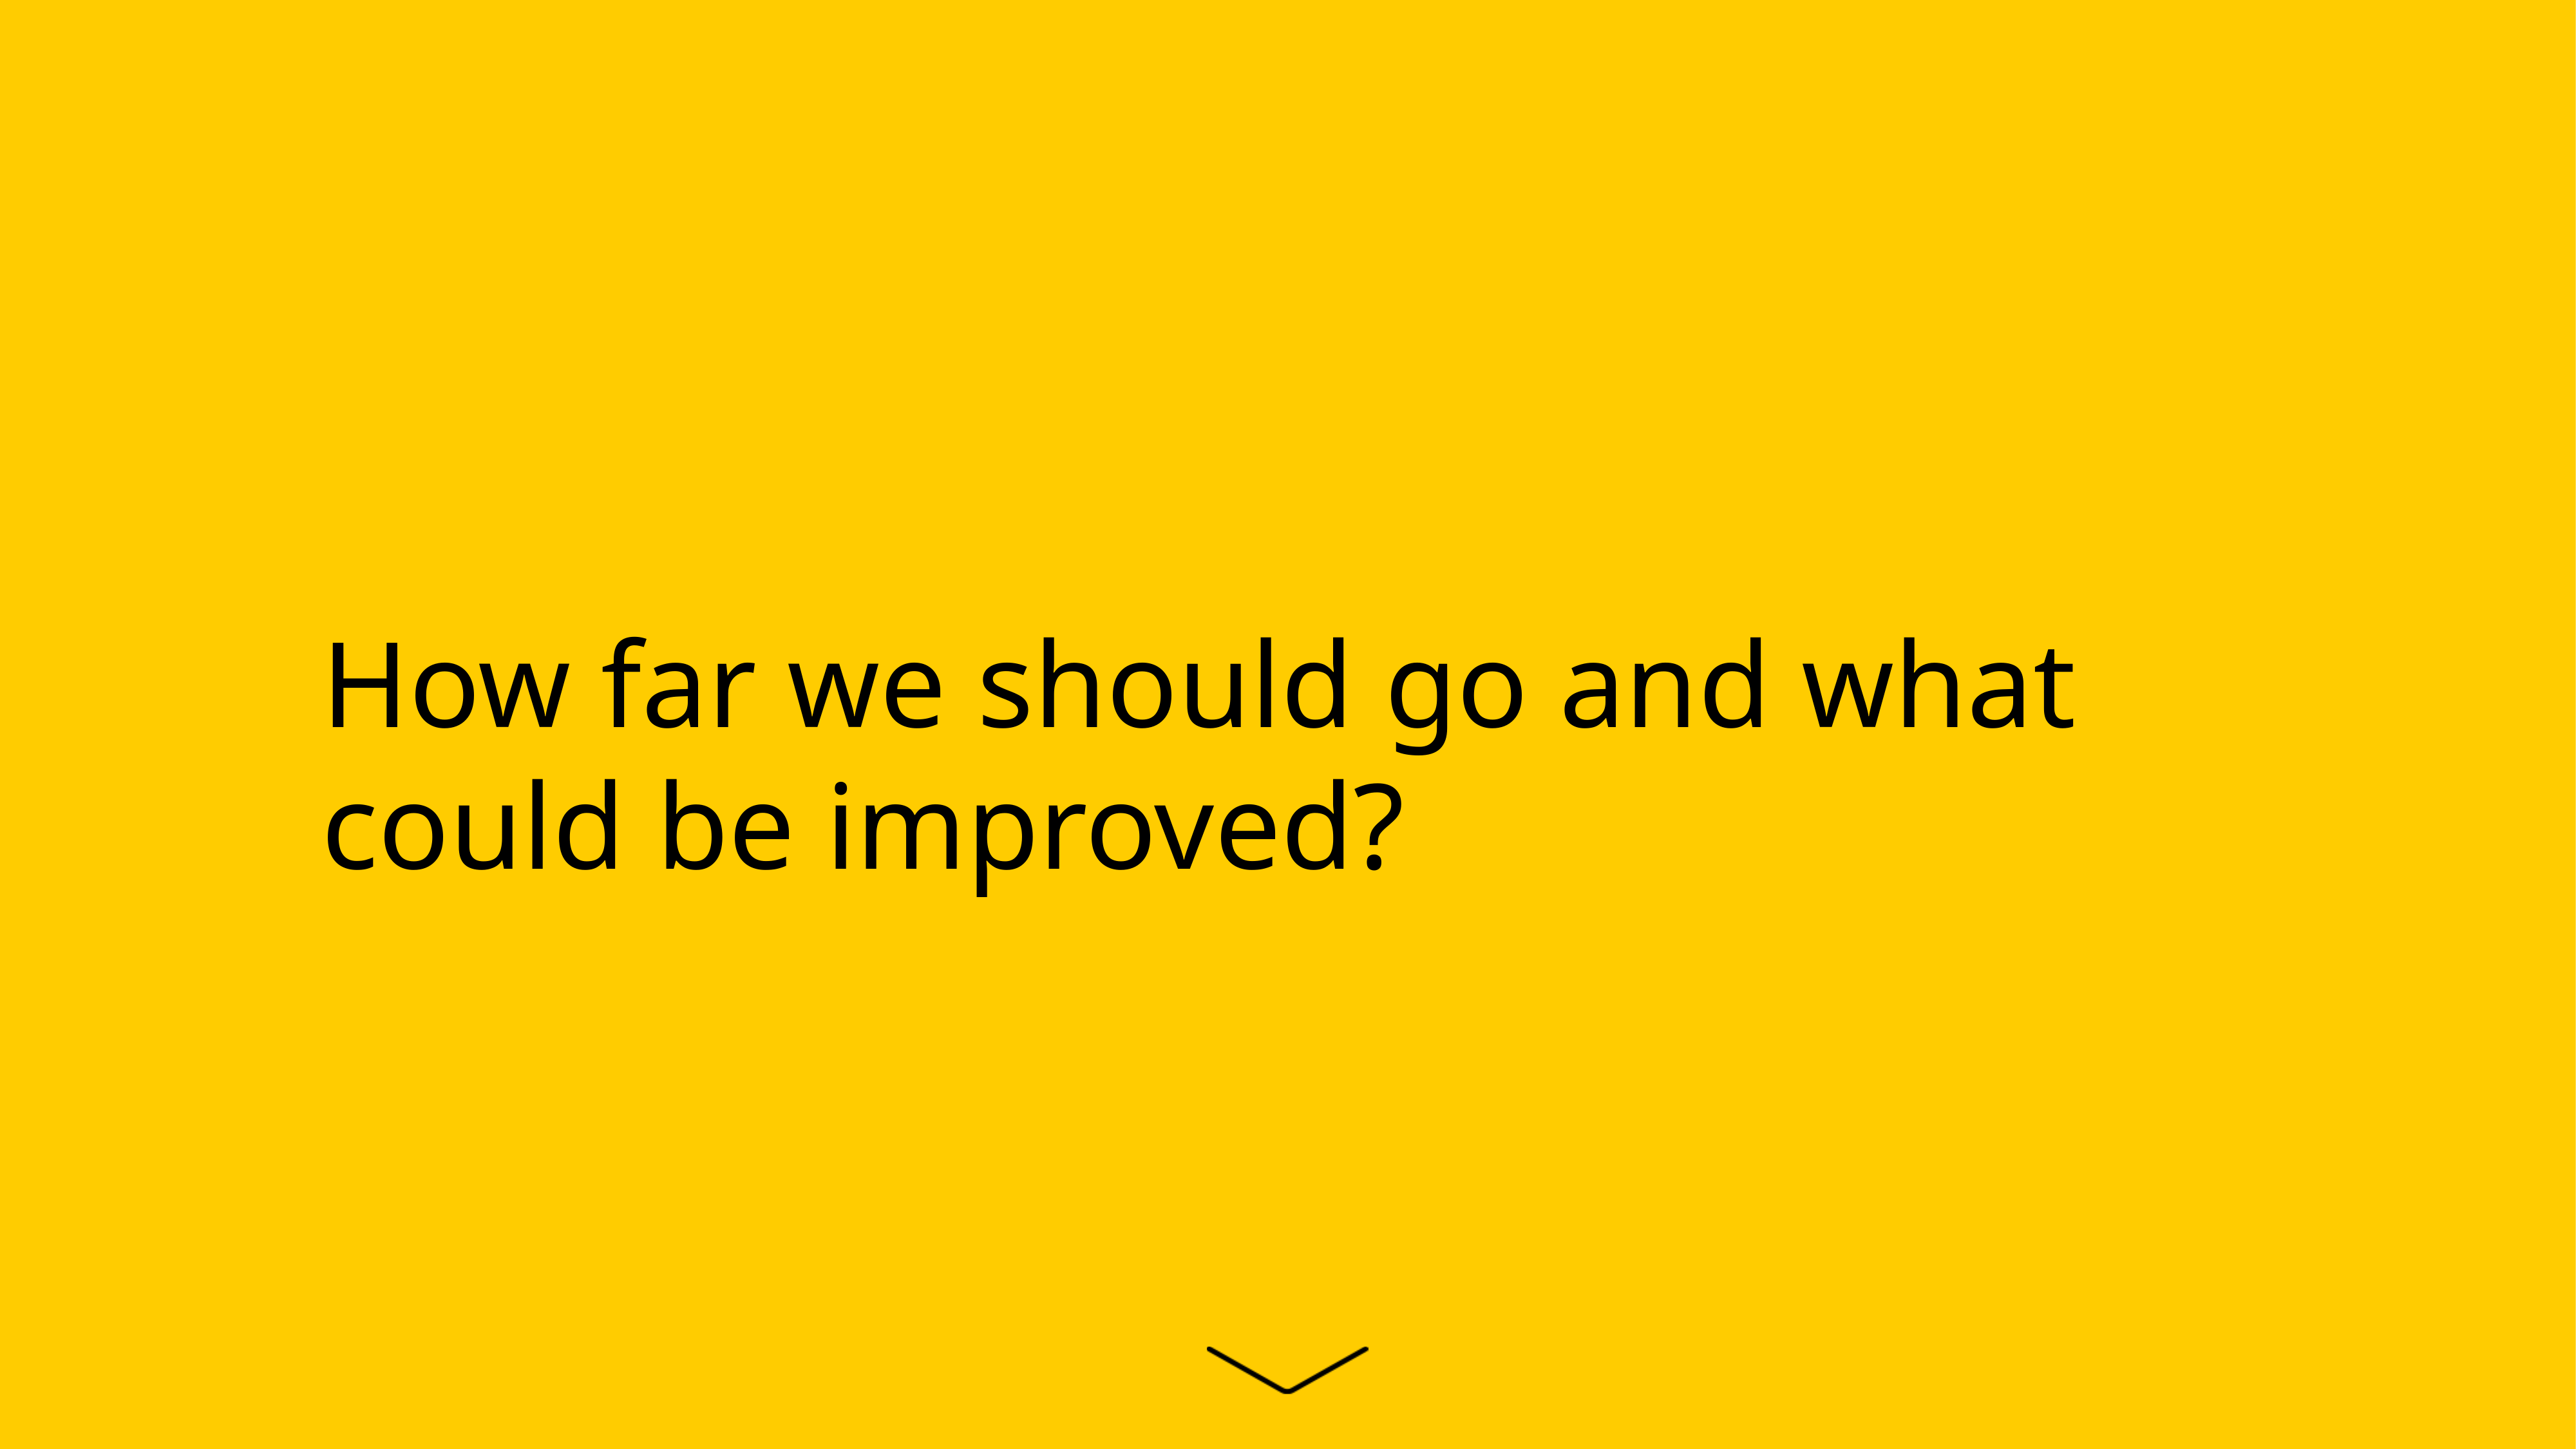

# How far we should go and what could be improved?